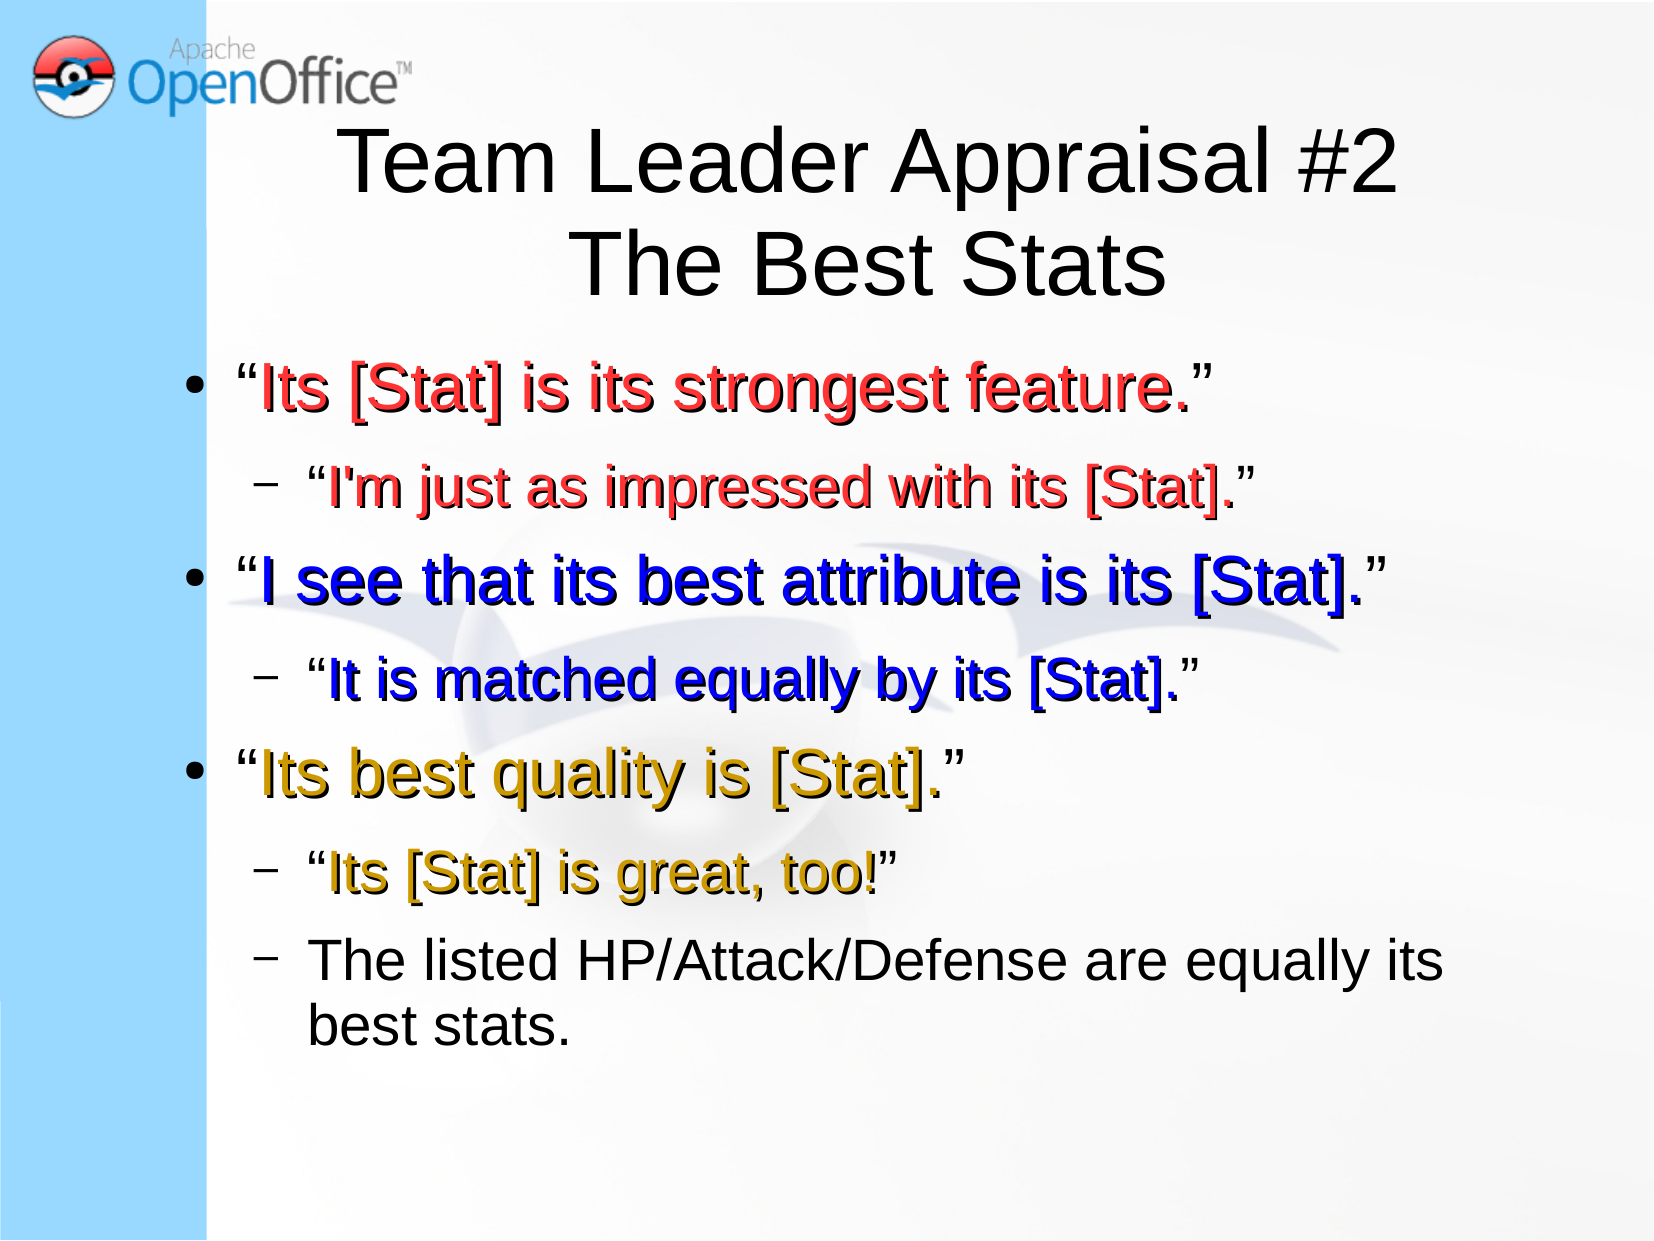

# Team Leader Appraisal #2 The Best Stats
“Its [Stat] is its strongest feature.”
“I'm just as impressed with its [Stat].”
“I see that its best attribute is its [Stat].”
“It is matched equally by its [Stat].”
“Its best quality is [Stat].”
“Its [Stat] is great, too!”
The listed HP/Attack/Defense are equally its best stats.